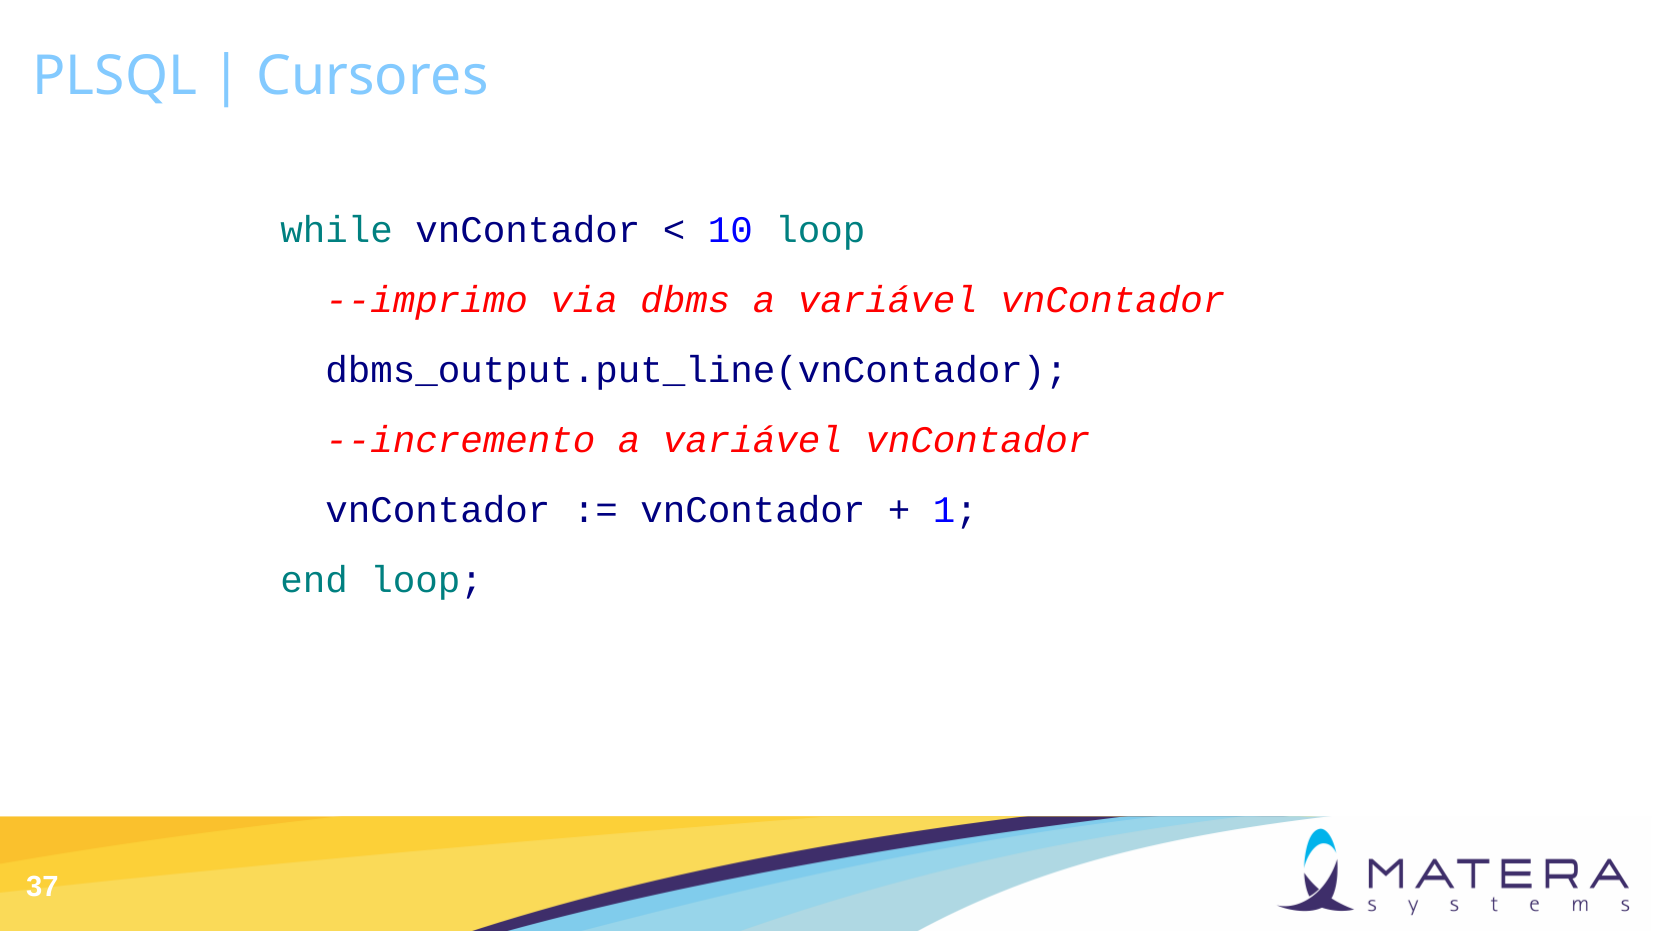

# PLSQL | Cursores
while vnContador < 10 loop
 --imprimo via dbms a variável vnContador
 dbms_output.put_line(vnContador);
 --incremento a variável vnContador
 vnContador := vnContador + 1;
end loop;